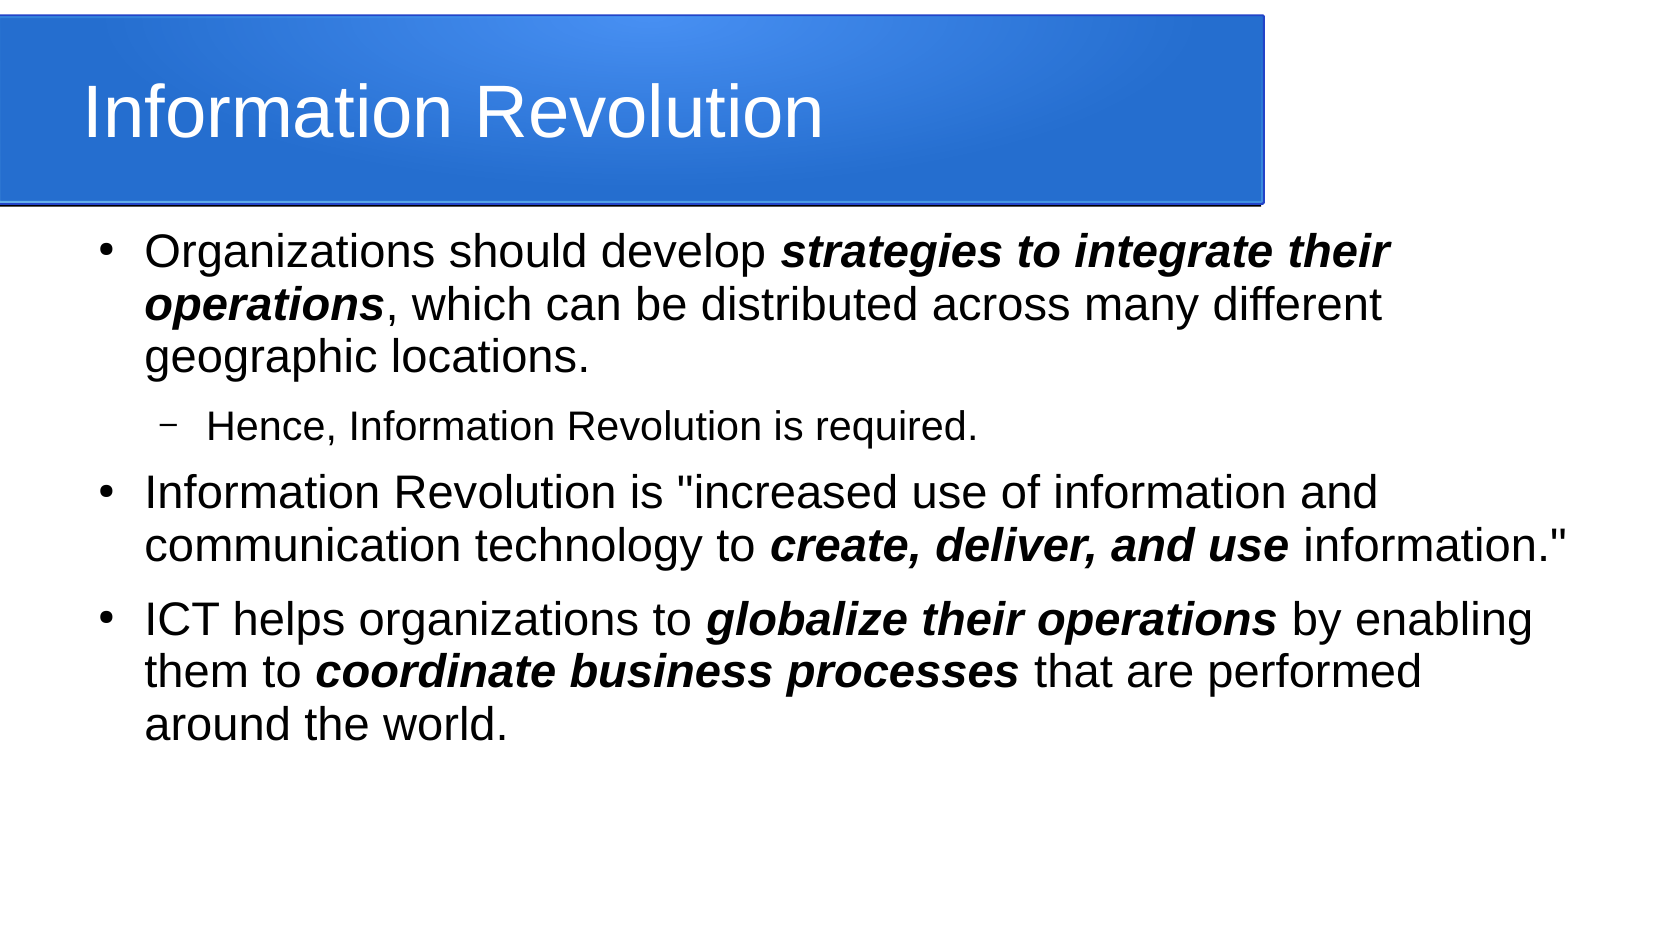

# Information Revolution
Organizations should develop strategies to integrate their operations, which can be distributed across many different geographic locations.
Hence, Information Revolution is required.
Information Revolution is "increased use of information and communication technology to create, deliver, and use information."
ICT helps organizations to globalize their operations by enabling them to coordinate business processes that are performed around the world.